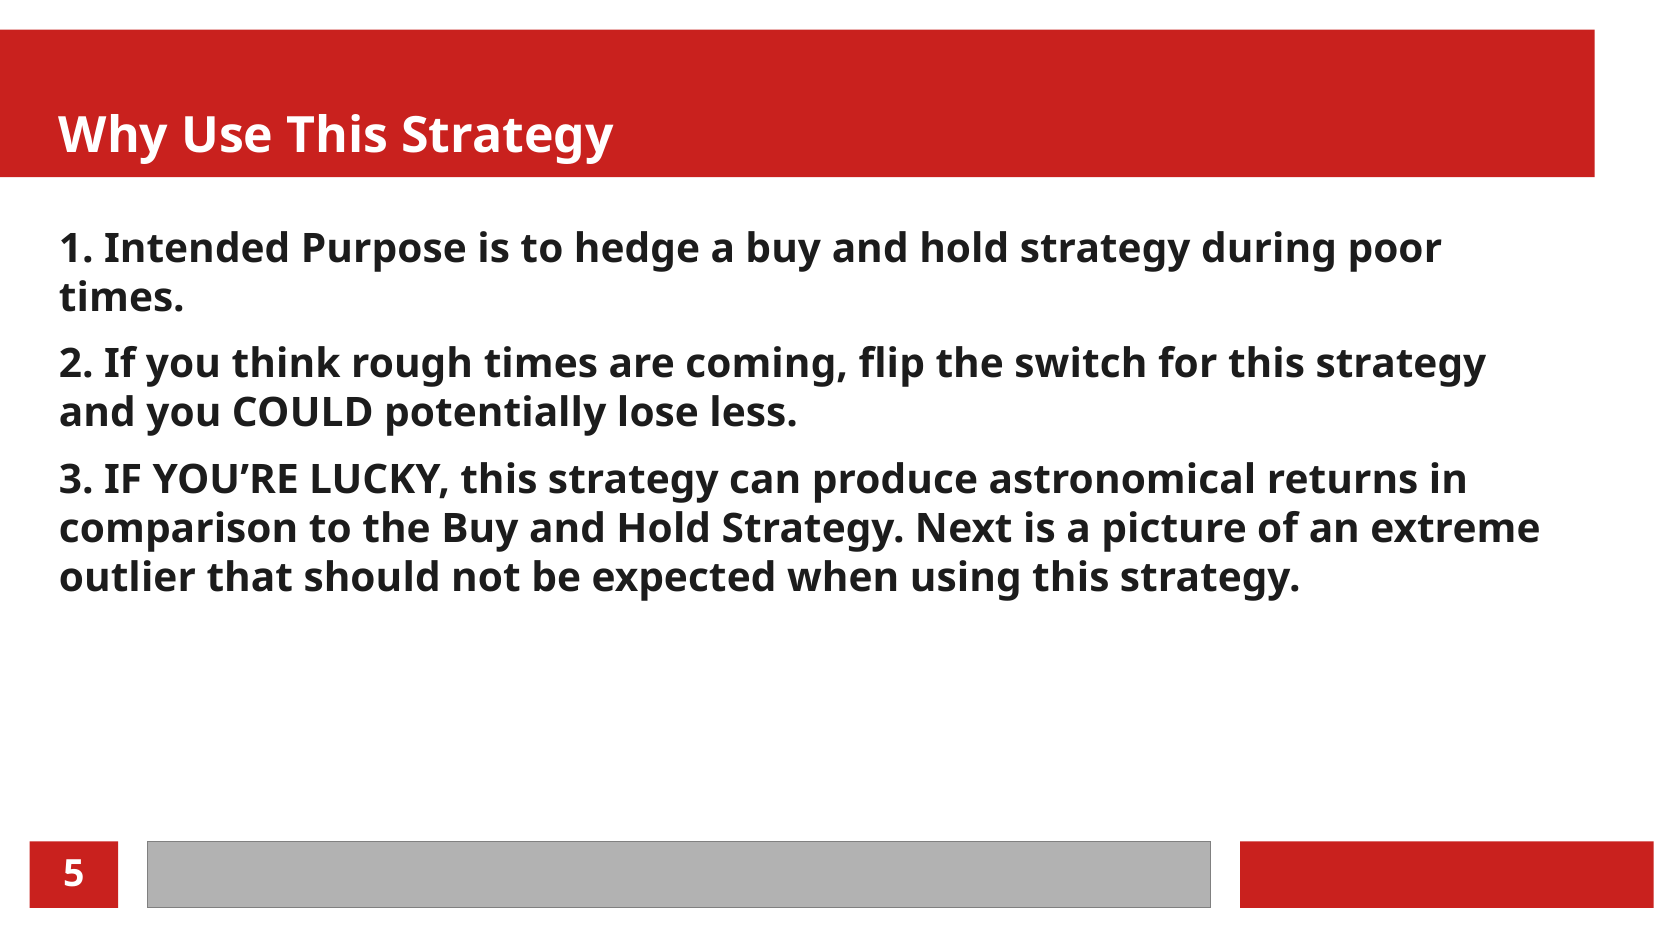

# Why Use This Strategy
1. Intended Purpose is to hedge a buy and hold strategy during poor times.
2. If you think rough times are coming, flip the switch for this strategy and you COULD potentially lose less.
3. IF YOU’RE LUCKY, this strategy can produce astronomical returns in comparison to the Buy and Hold Strategy. Next is a picture of an extreme outlier that should not be expected when using this strategy.